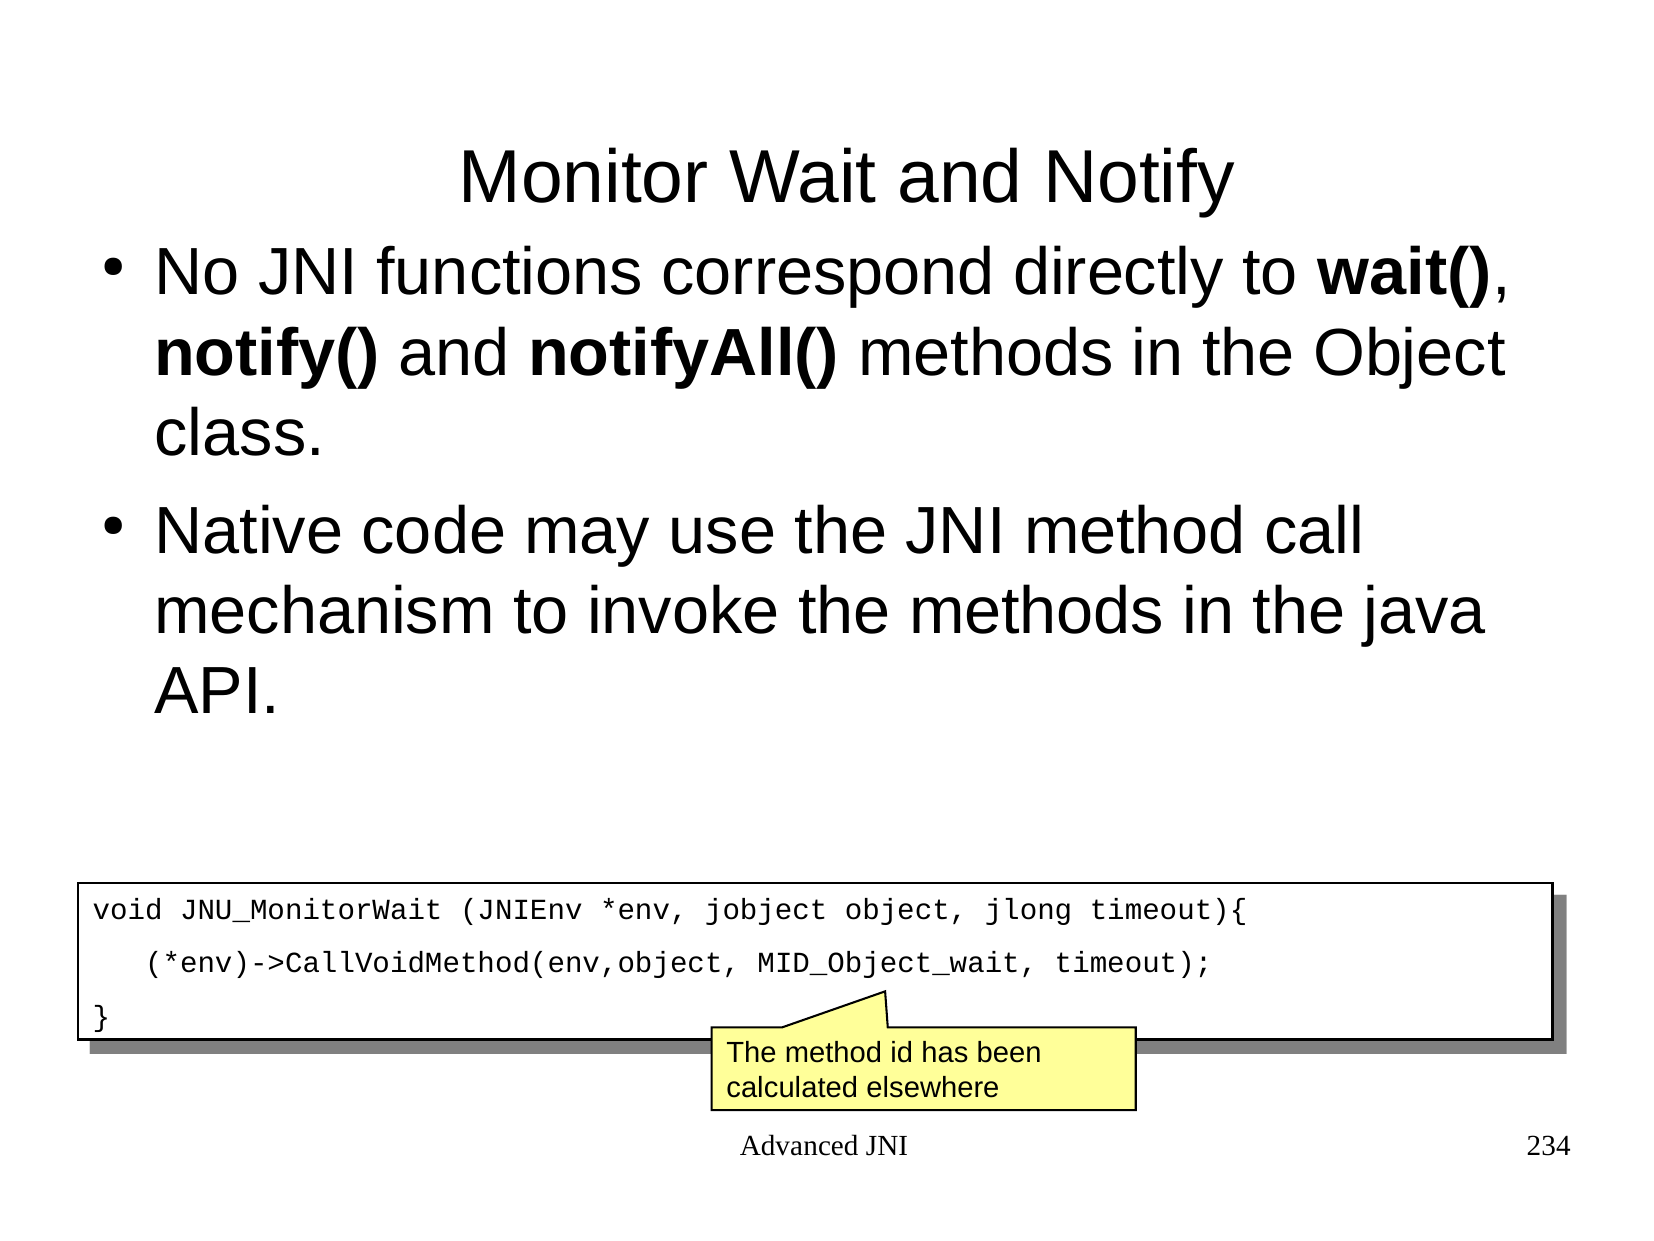

# Monitor Wait and Notify
No JNI functions correspond directly to wait(), notify() and notifyAll() methods in the Object class.
Native code may use the JNI method call mechanism to invoke the methods in the java API.
void JNU_MonitorWait (JNIEnv *env, jobject object, jlong timeout){
 (*env)->CallVoidMethod(env,object, MID_Object_wait, timeout);
}
The method id has been calculated elsewhere
Advanced JNI
234